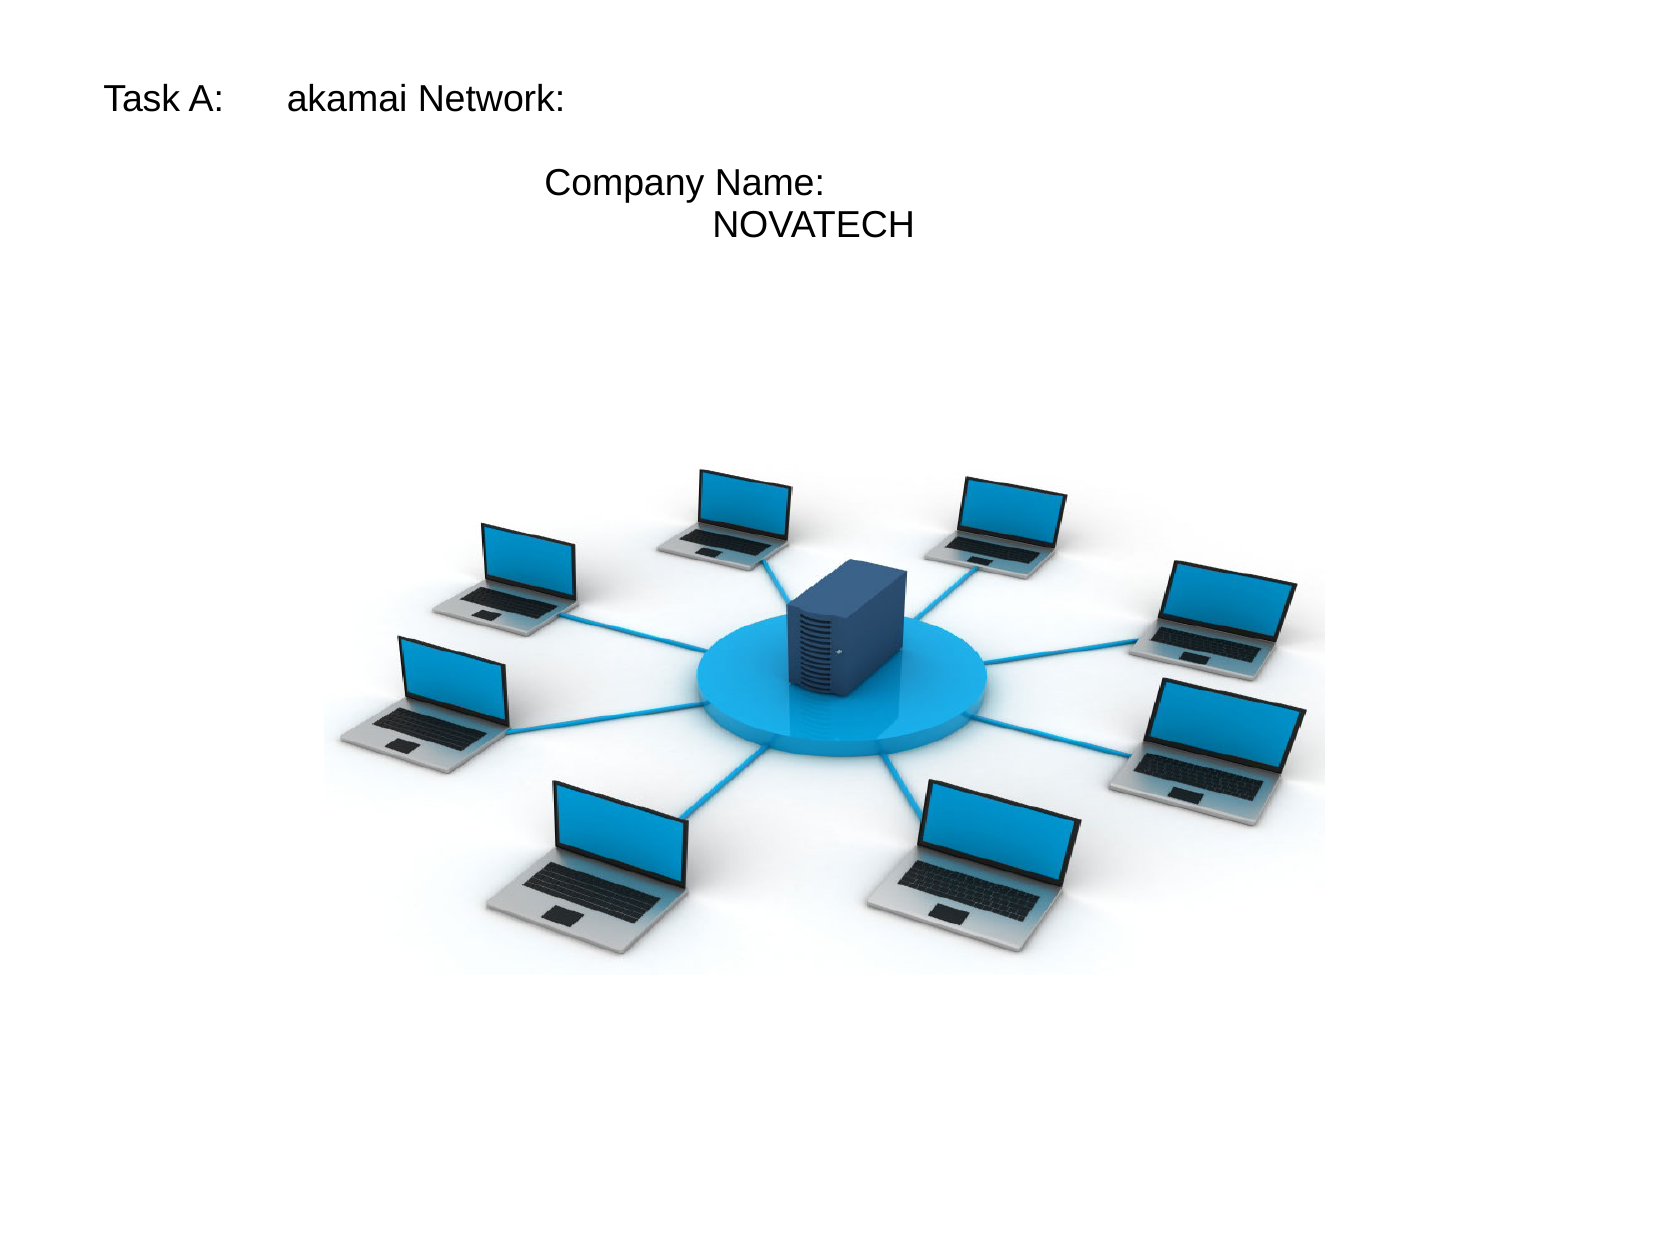

Task A: akamai Network:
 Company Name:
 NOVATECH